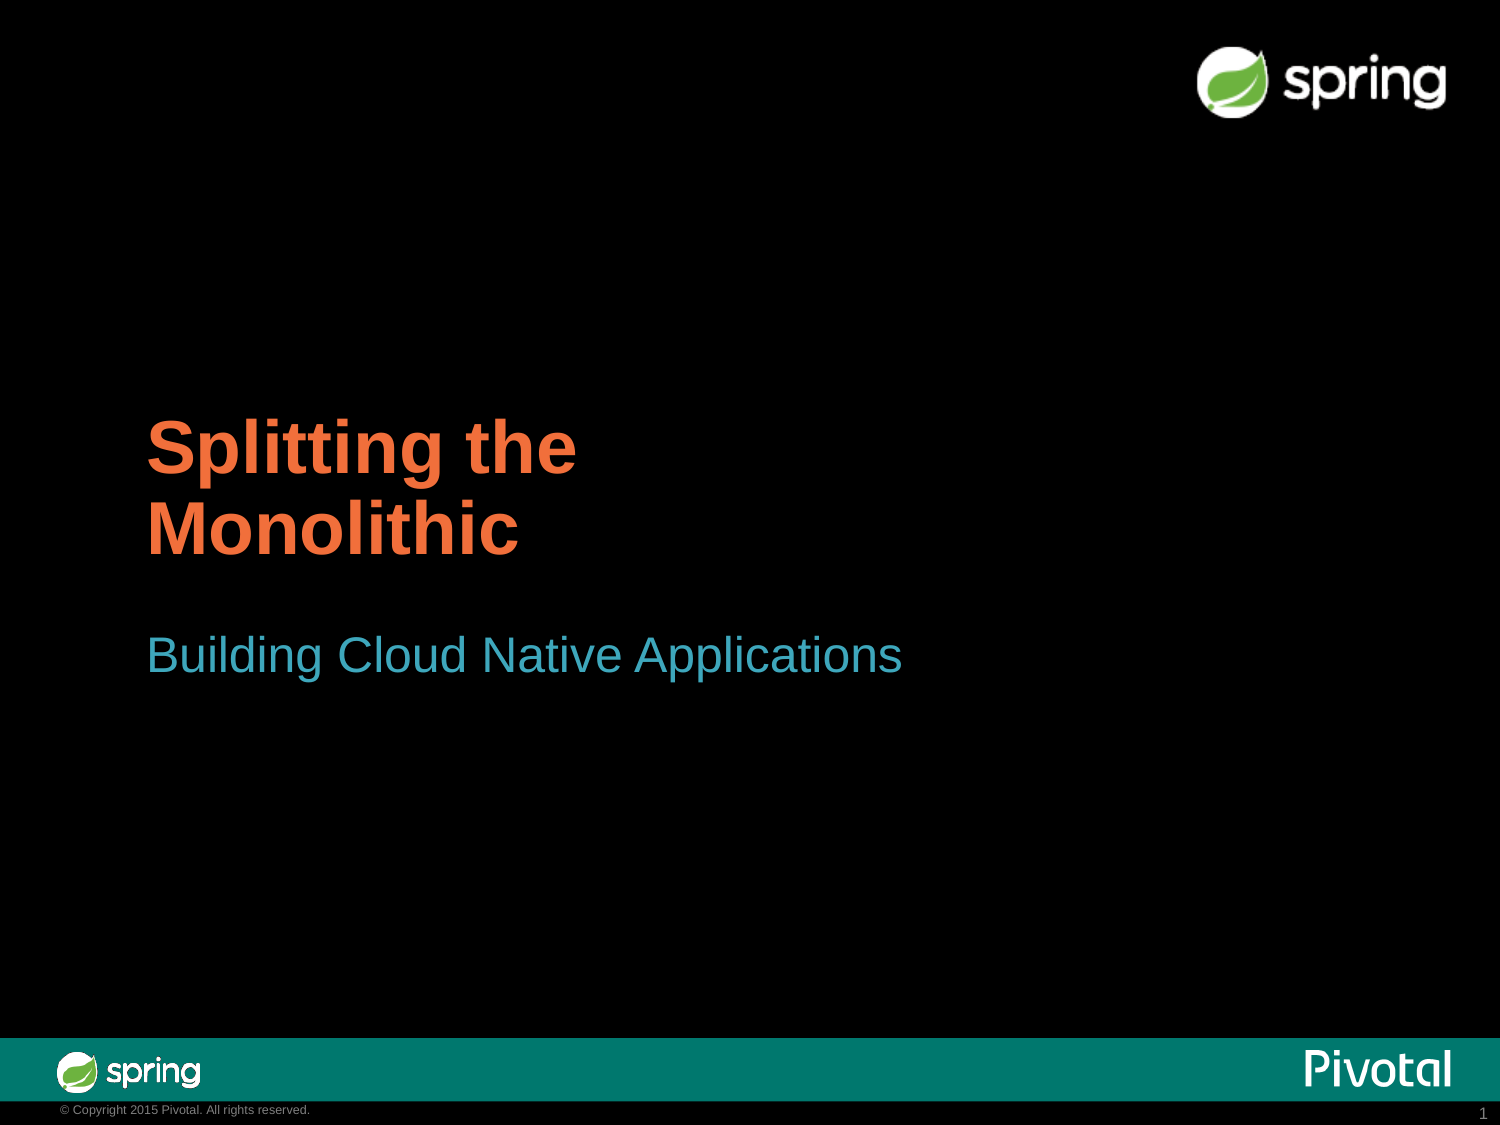

# Splitting the Monolithic
Building Cloud Native Applications